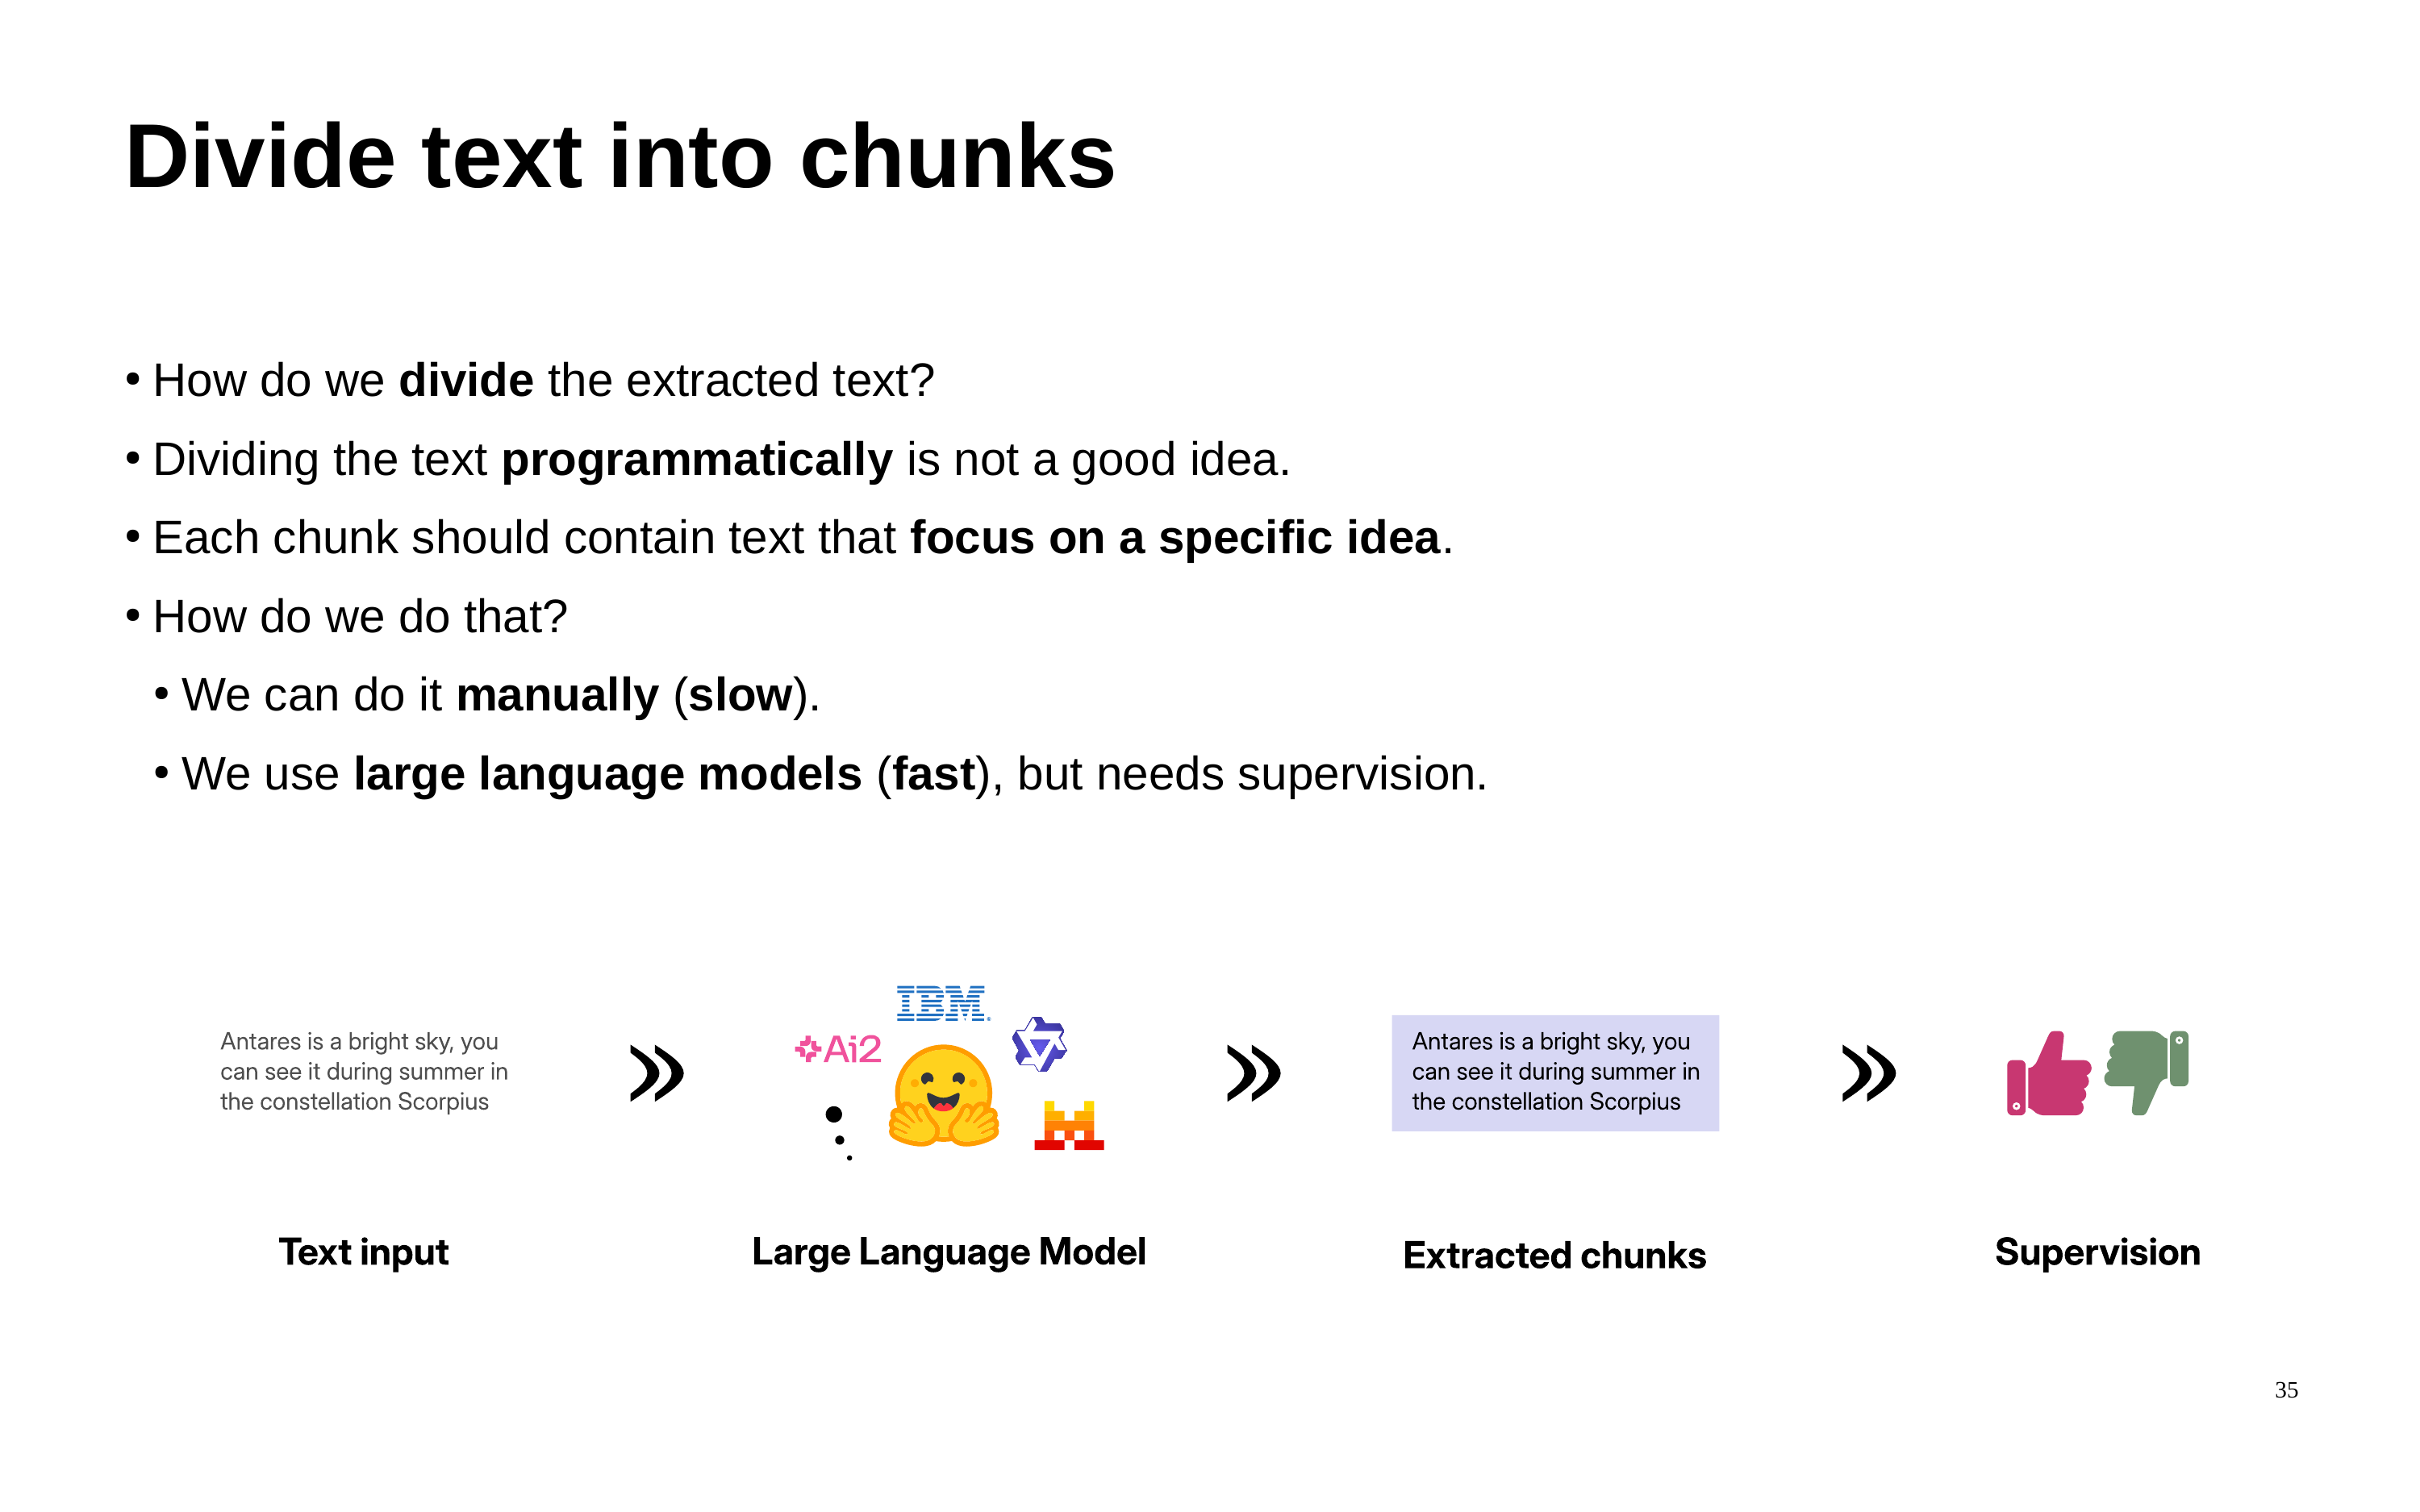

Divide text into chunks
How do we divide the extracted text?
Dividing the text programmatically is not a good idea.
Each chunk should contain text that focus on a specific idea.
How do we do that?
We can do it manually (slow).
We use large language models (fast), but needs supervision.
35